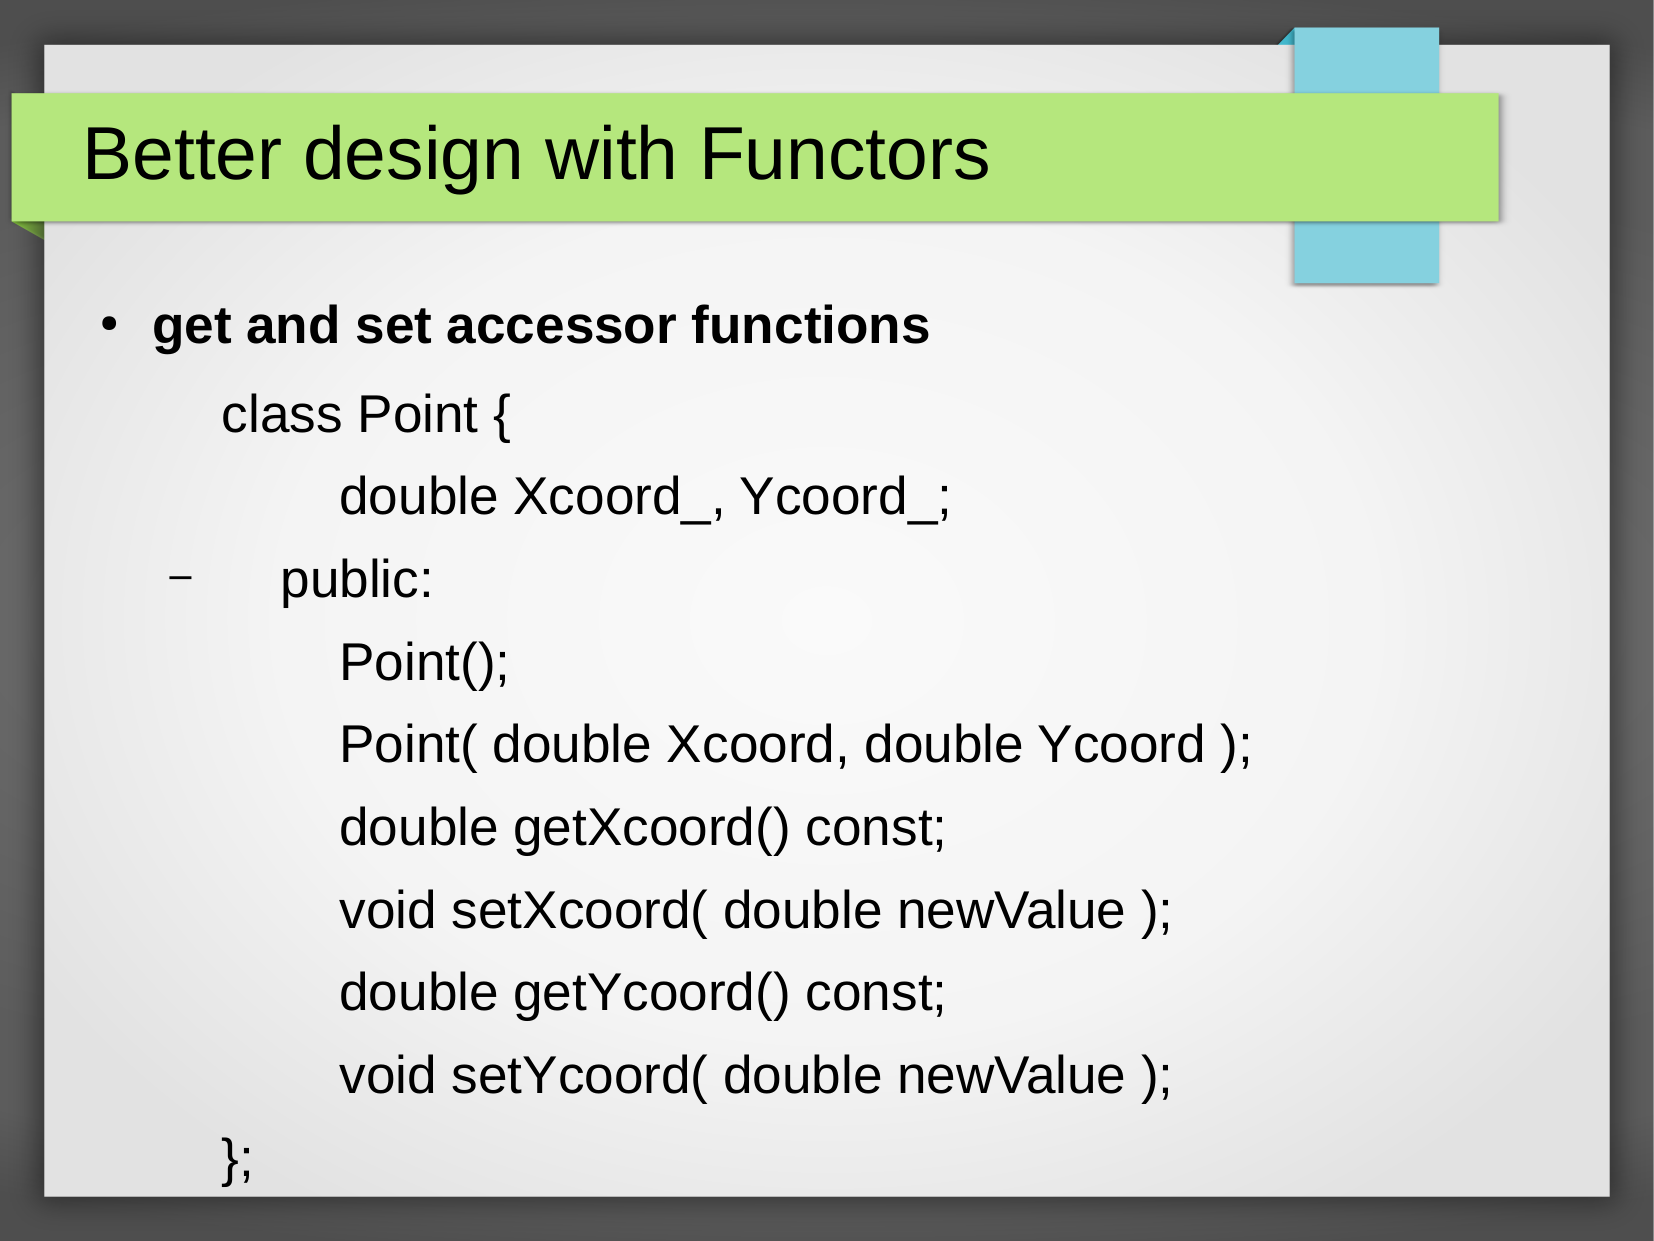

# Better design with Functors
get and set accessor functions
class Point {
 double Xcoord_, Ycoord_;
 public:
 Point();
 Point( double Xcoord, double Ycoord );
 double getXcoord() const;
 void setXcoord( double newValue );
 double getYcoord() const;
 void setYcoord( double newValue );
};